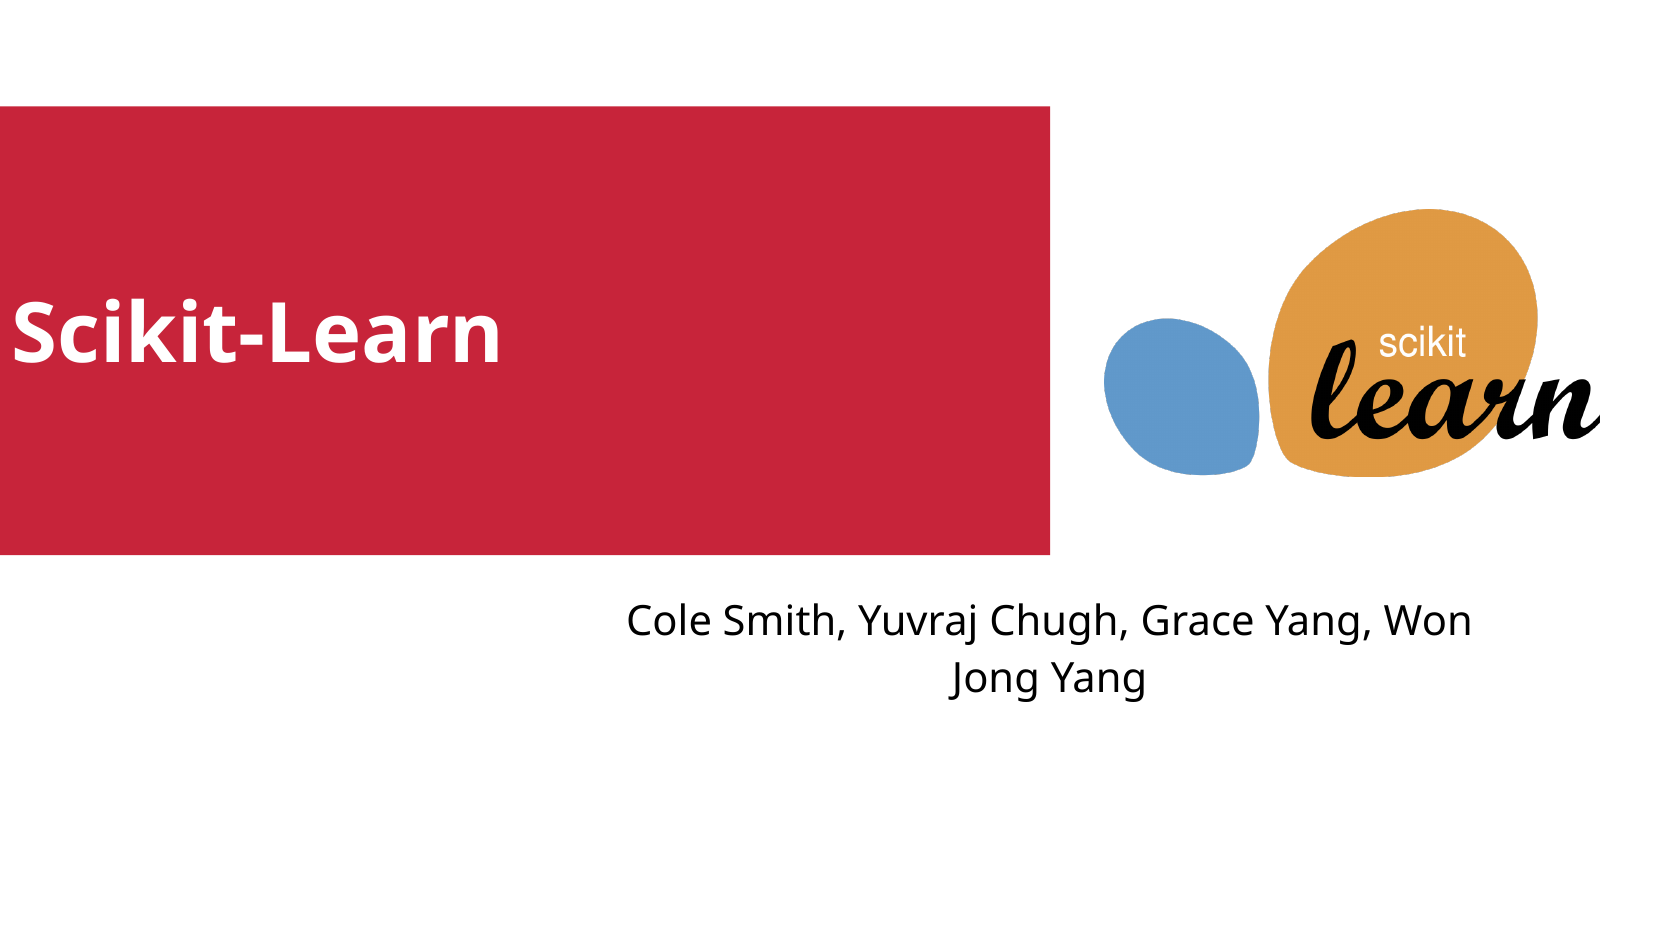

# Scikit-Learn
Cole Smith, Yuvraj Chugh, Grace Yang, Won Jong Yang